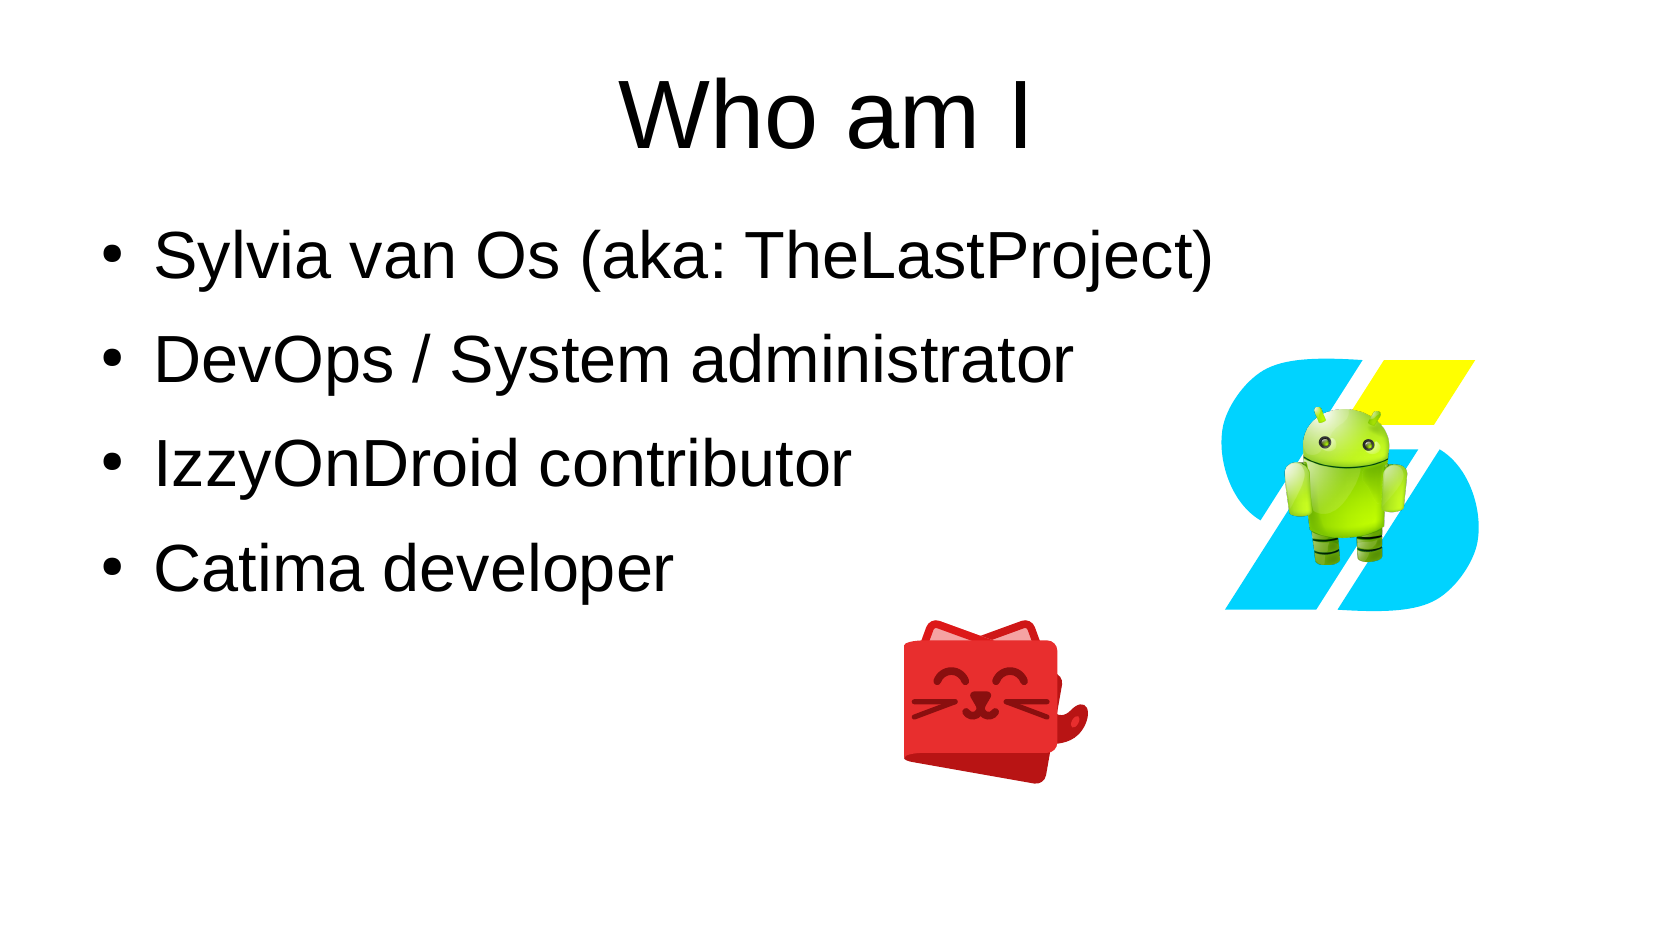

# Who am I
Sylvia van Os (aka: TheLastProject)
DevOps / System administrator
IzzyOnDroid contributor
Catima developer